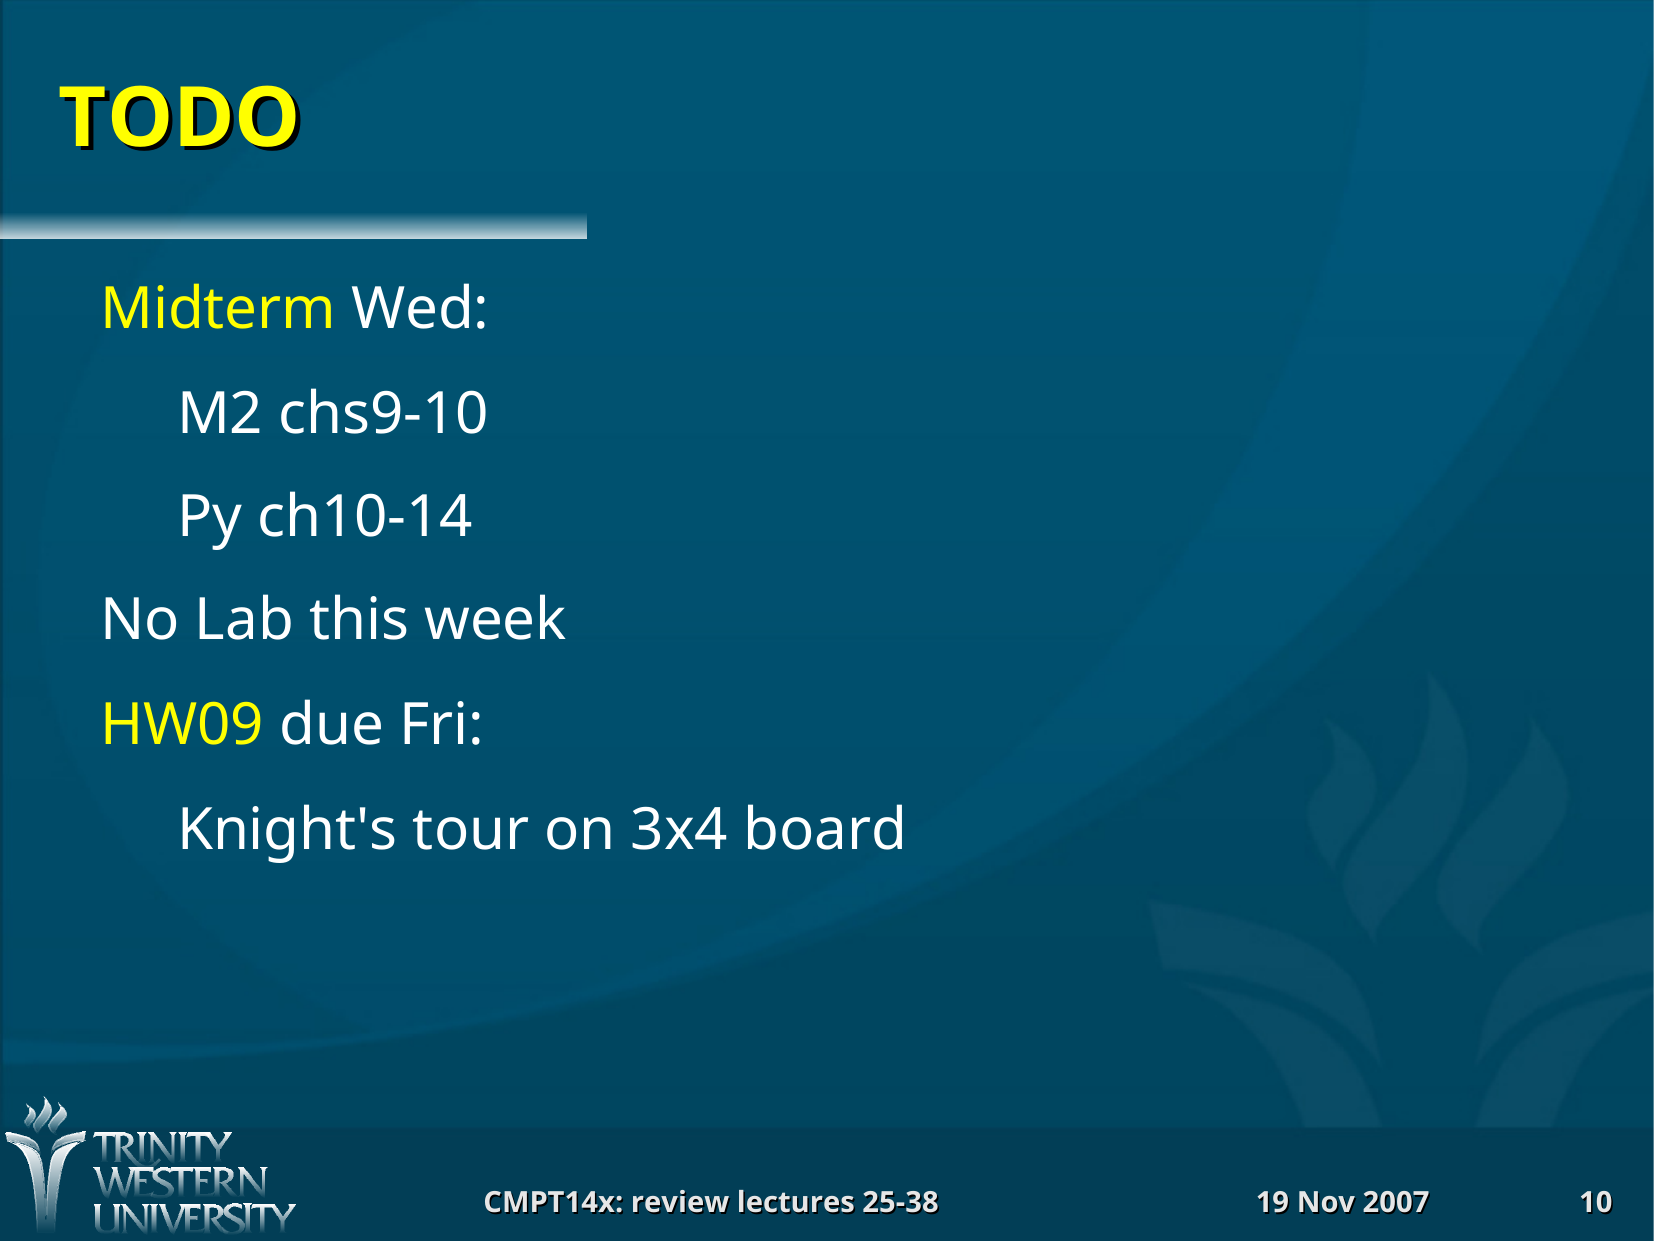

# TODO
Midterm Wed:
M2 chs9-10
Py ch10-14
No Lab this week
HW09 due Fri:
Knight's tour on 3x4 board
CMPT14x: review lectures 25-38
19 Nov 2007
10